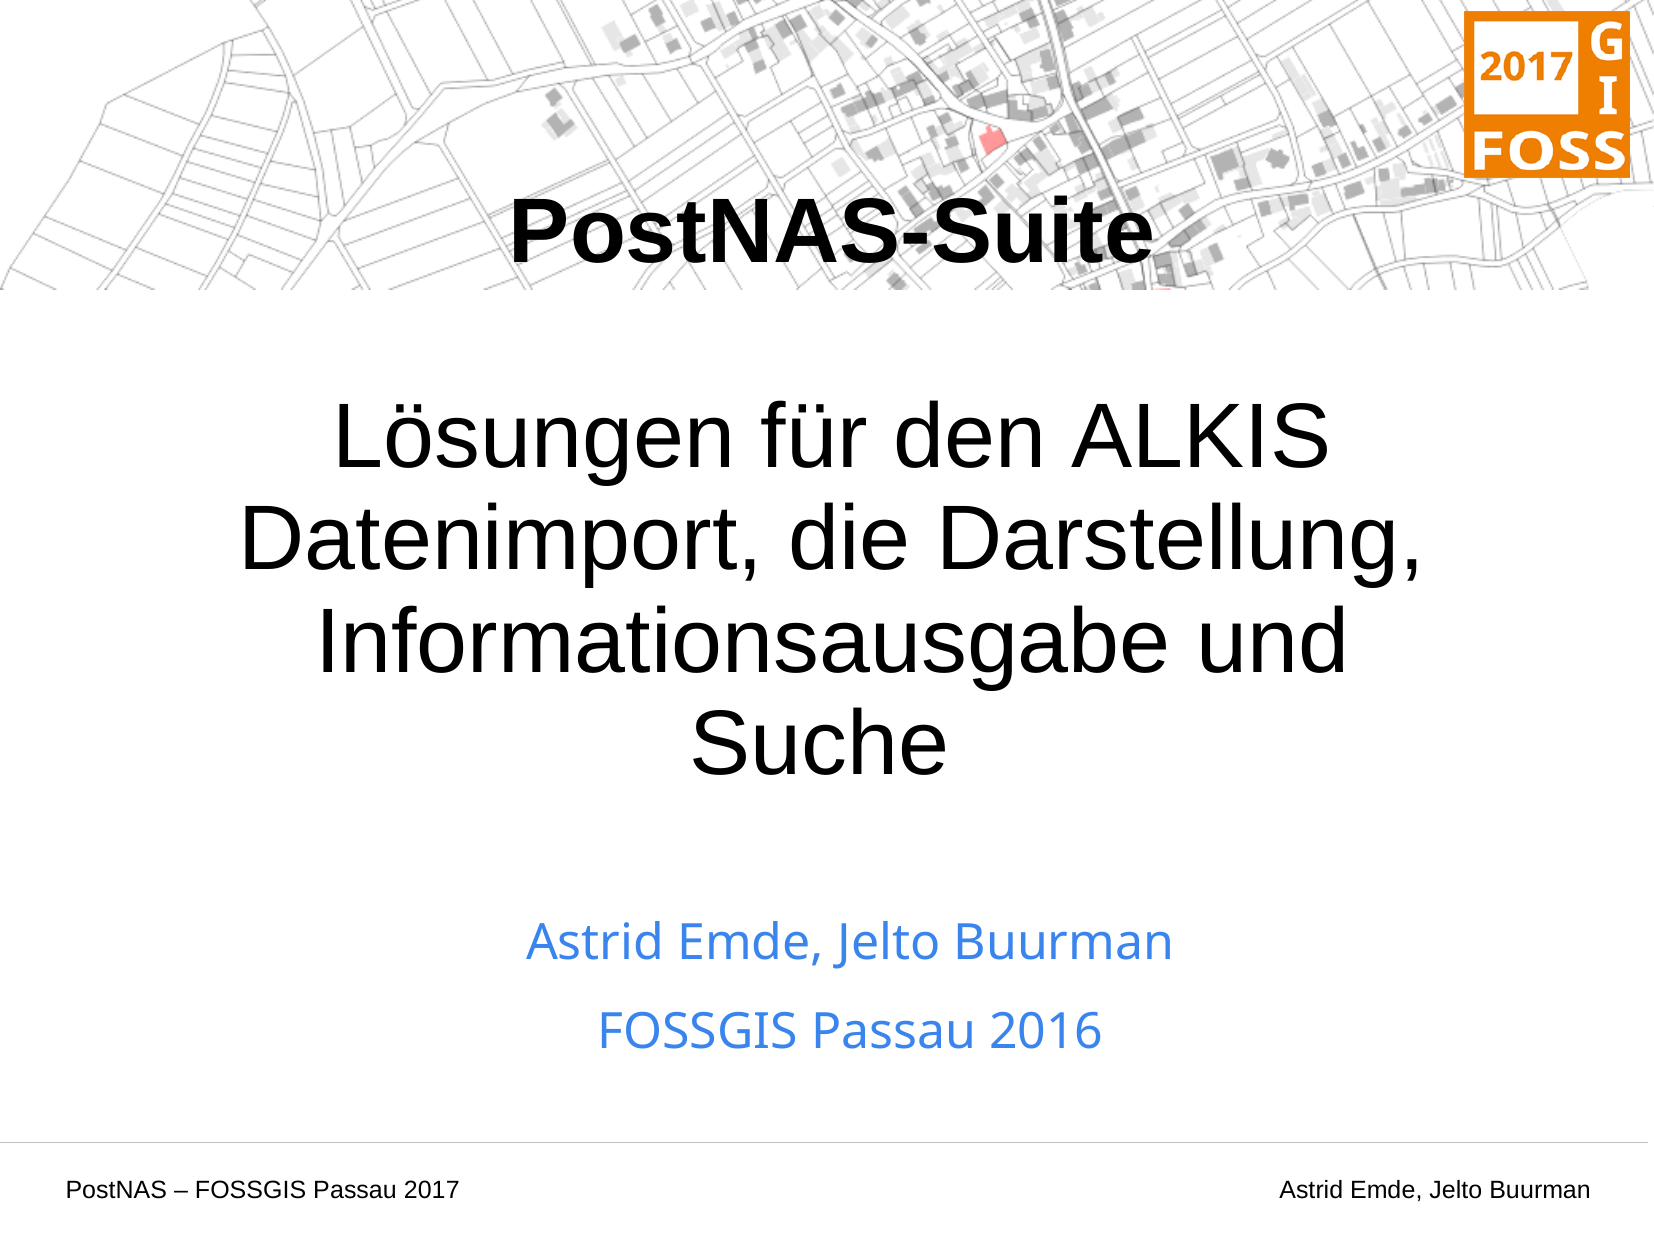

PostNAS-Suite
Lösungen für den ALKIS Datenimport, die Darstellung, Informationsausgabe und Suche
Astrid Emde, Jelto Buurman
FOSSGIS Passau 2016